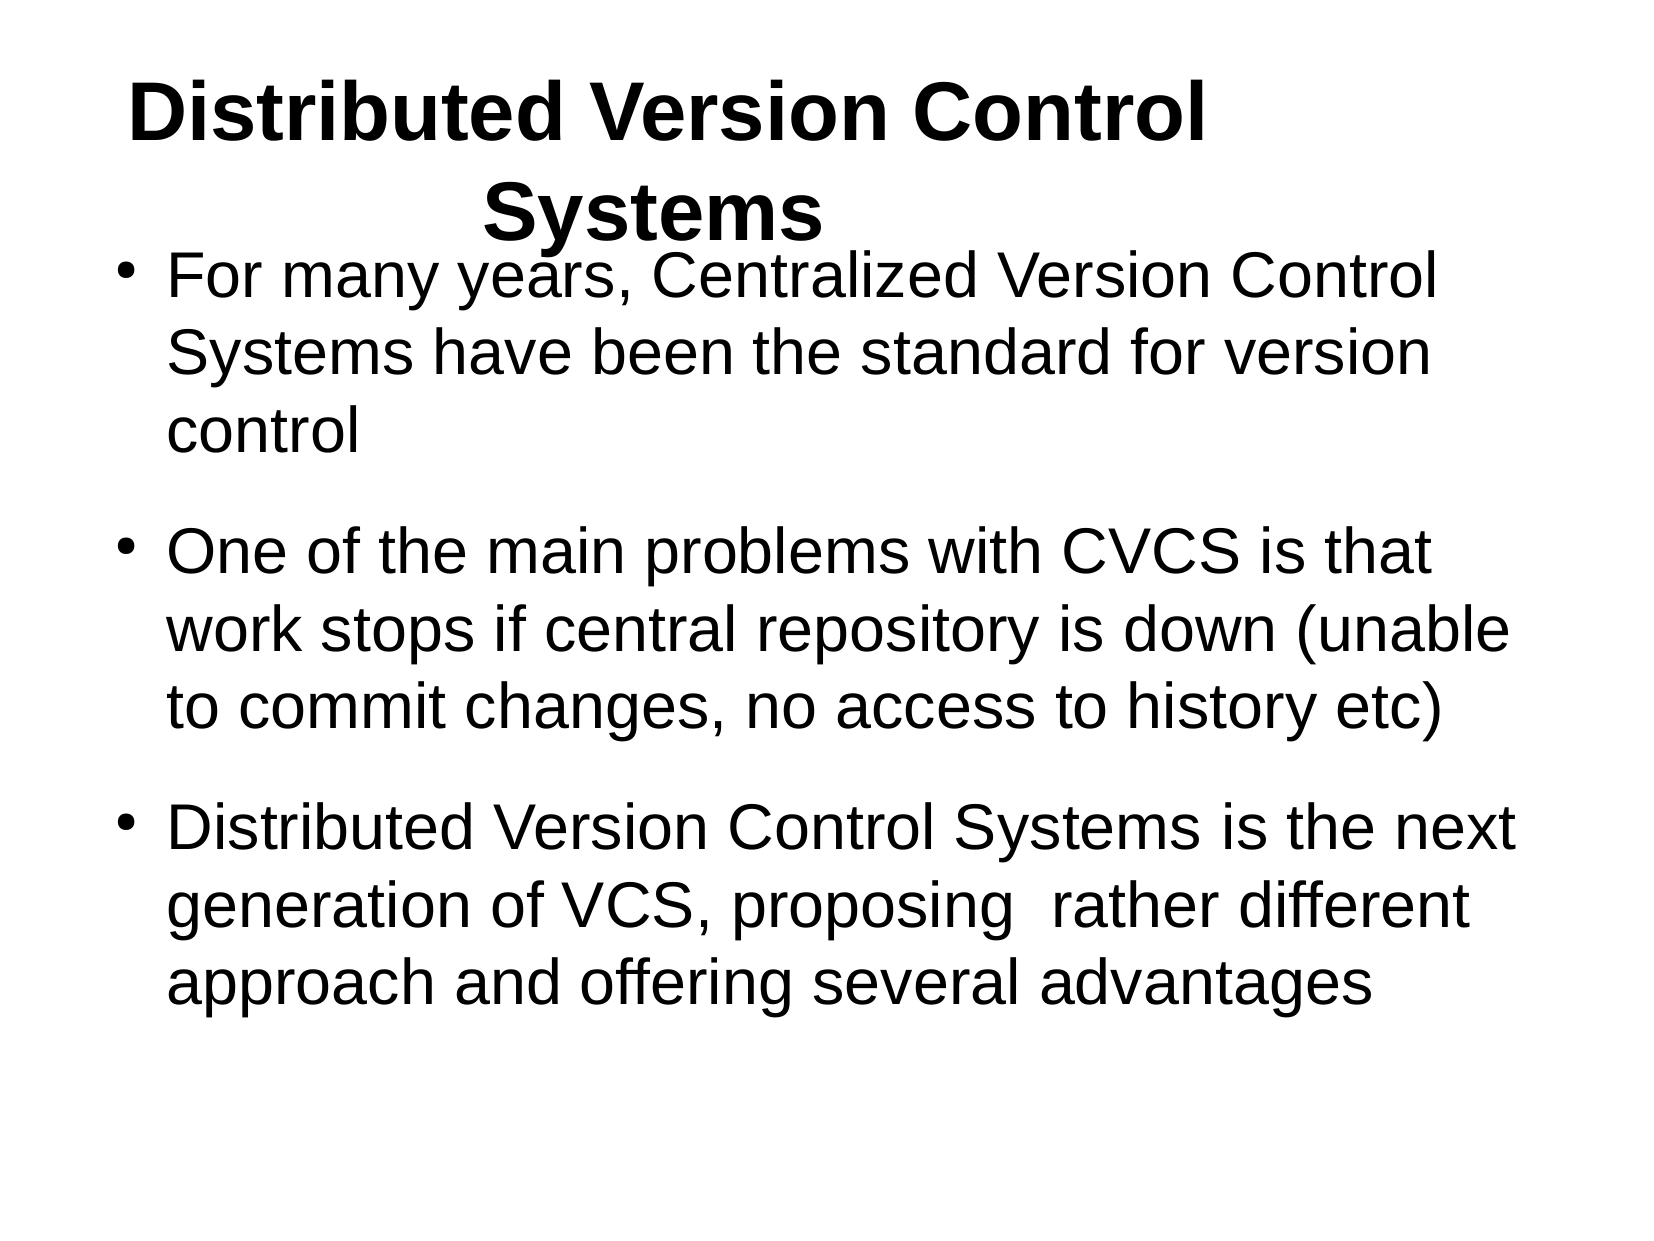

# Distributed Version Control Systems
For many years, Centralized Version Control Systems have been the standard for version control
One of the main problems with CVCS is that work stops if central repository is down (unable to commit changes, no access to history etc)
Distributed Version Control Systems is the next generation of VCS, proposing rather different approach and offering several advantages